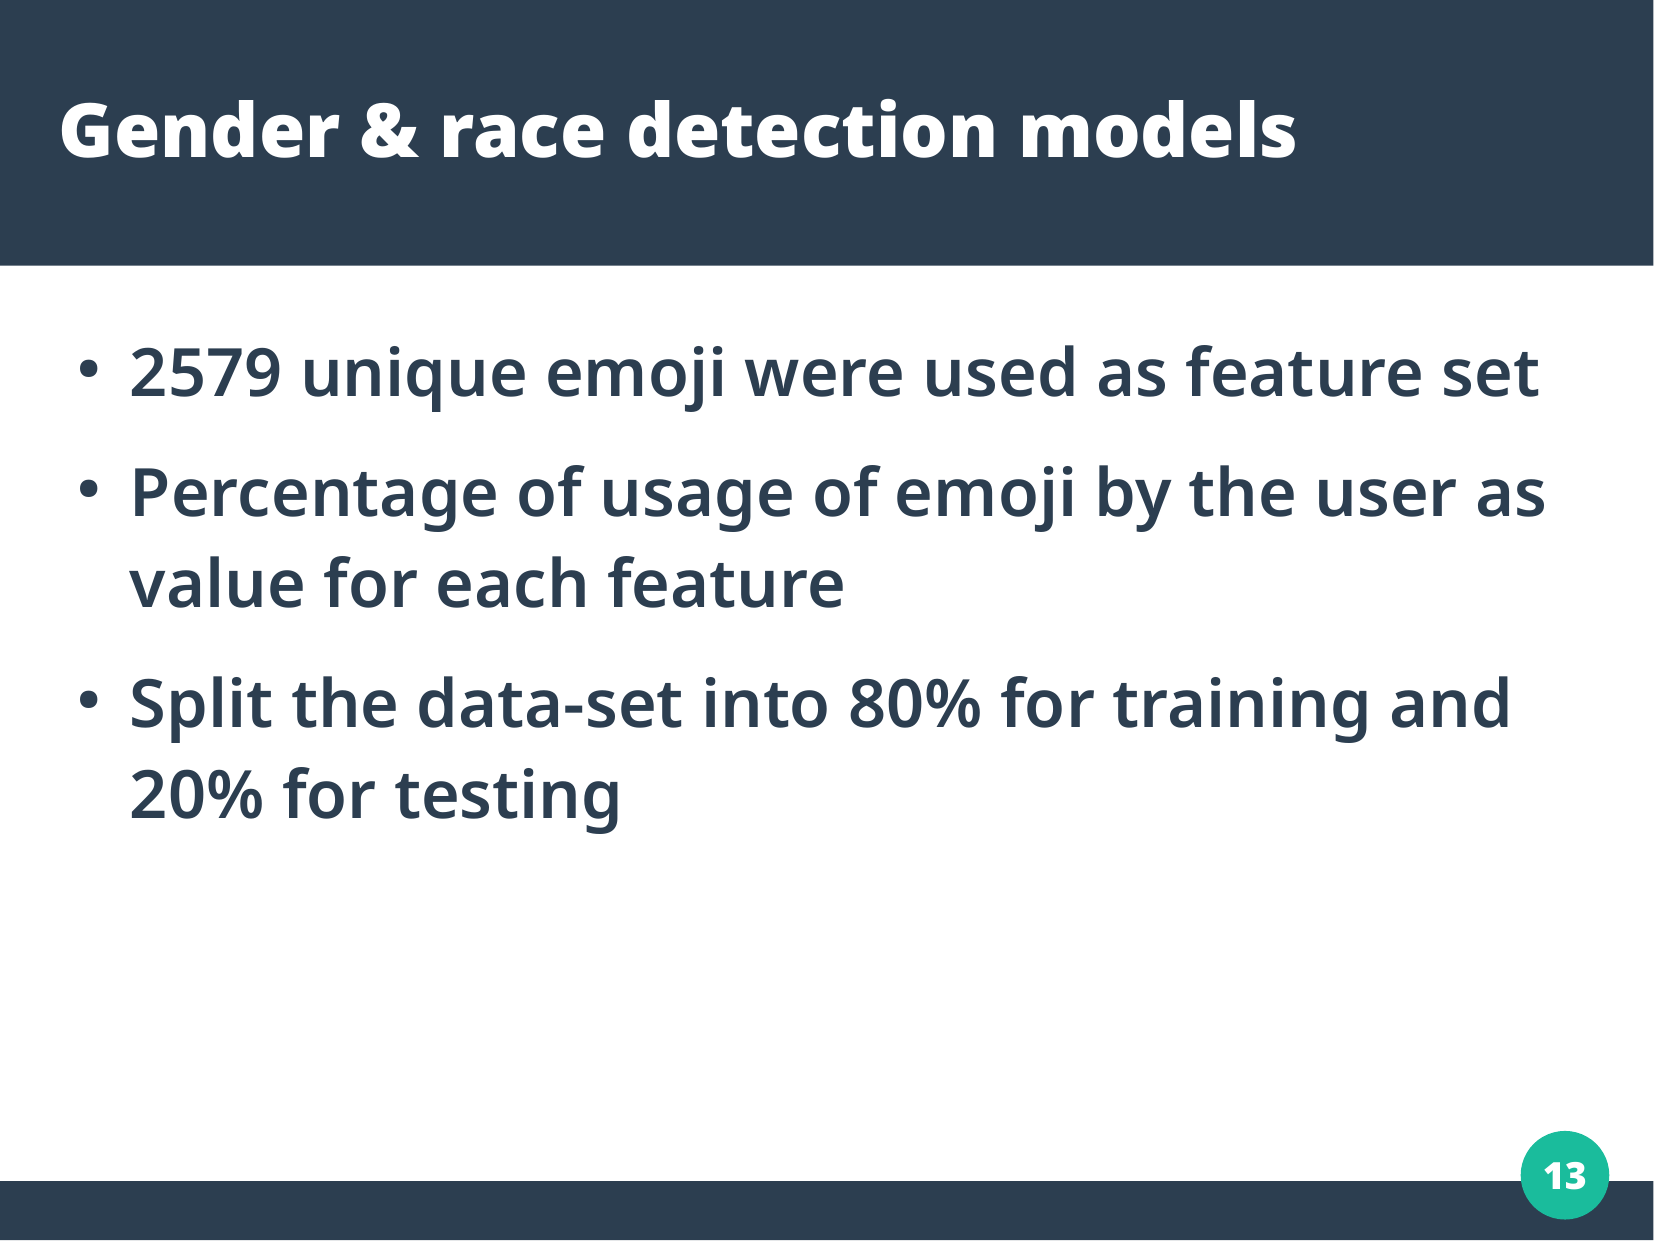

# Gender & race detection models
2579 unique emoji were used as feature set
Percentage of usage of emoji by the user as value for each feature
Split the data-set into 80% for training and 20% for testing
13